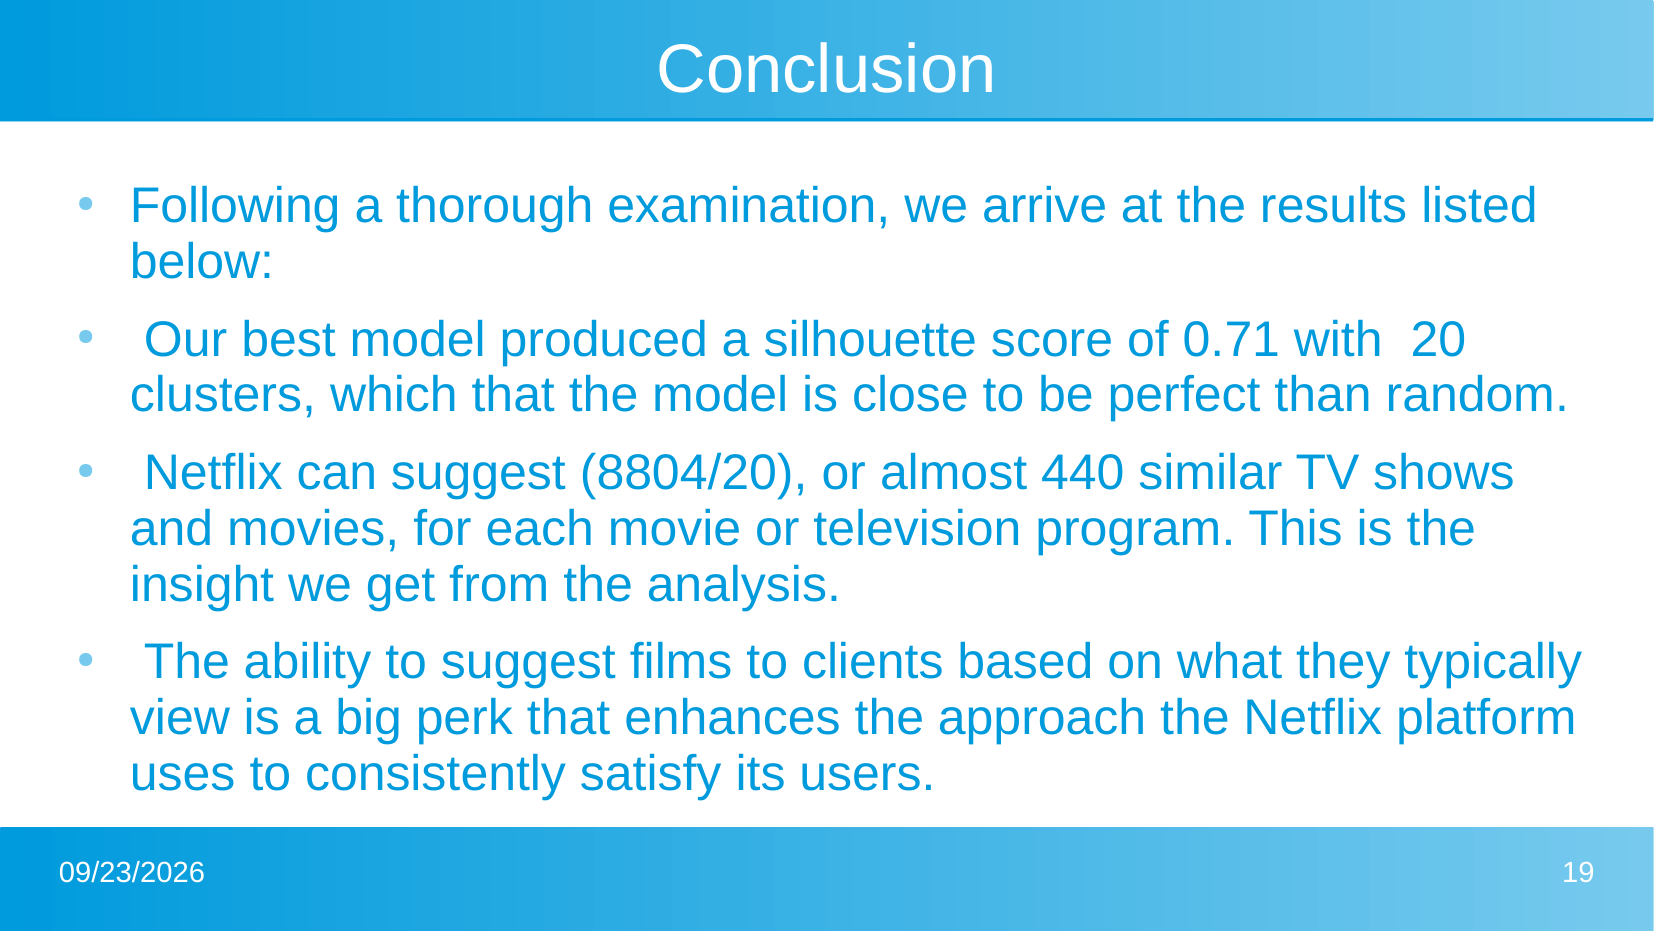

# Conclusion
Following a thorough examination, we arrive at the results listed below:
 Our best model produced a silhouette score of 0.71 with 20 clusters, which that the model is close to be perfect than random.
 Netflix can suggest (8804/20), or almost 440 similar TV shows and movies, for each movie or television program. This is the insight we get from the analysis.
 The ability to suggest films to clients based on what they typically view is a big perk that enhances the approach the Netflix platform uses to consistently satisfy its users.
19